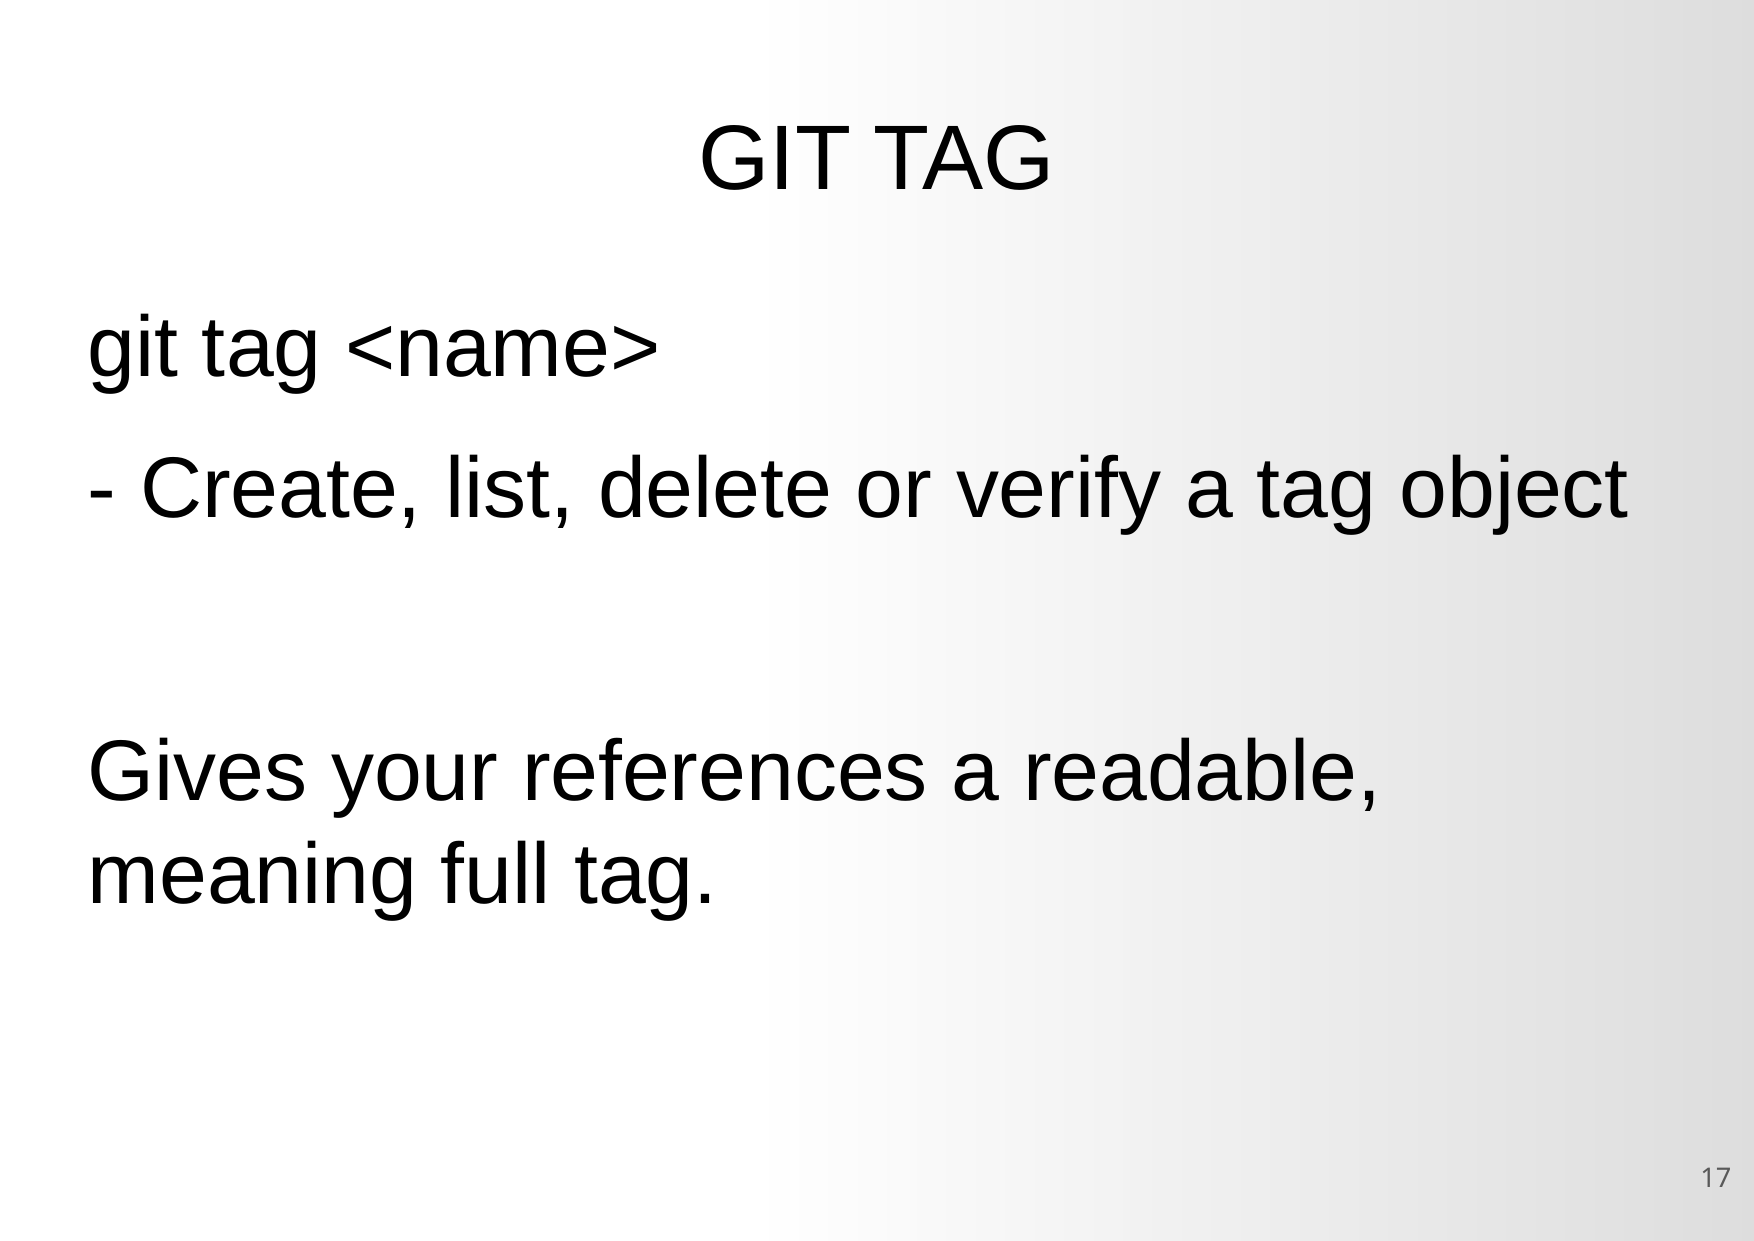

# GIT TAG
git tag <name>
- Create, list, delete or verify a tag object
Gives your references a readable, meaning full tag.